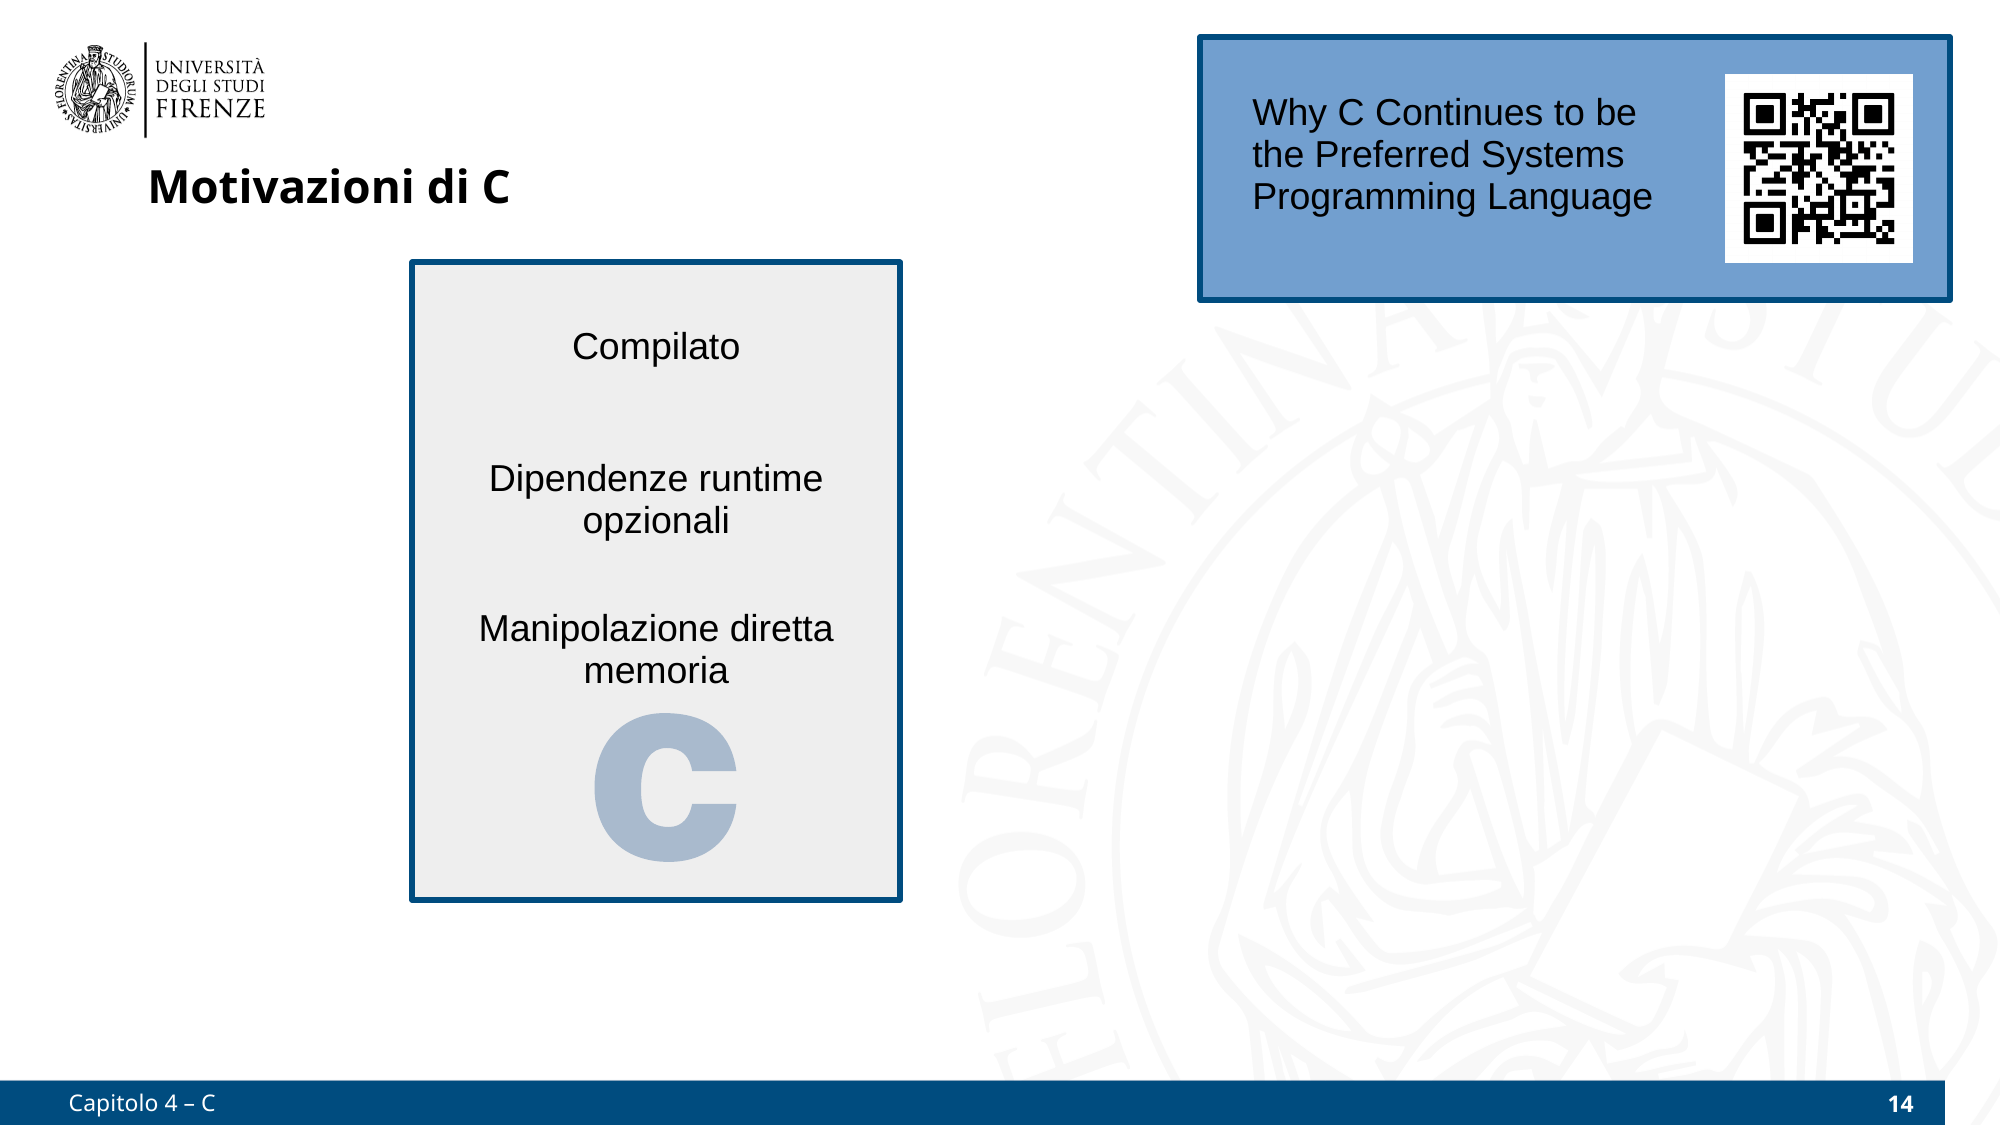

Why C Continues to be the Preferred Systems
Programming Language
Motivazioni di C
Compilato
Dipendenze runtime
opzionali
Manipolazione diretta memoria
# Capitolo 4 – C